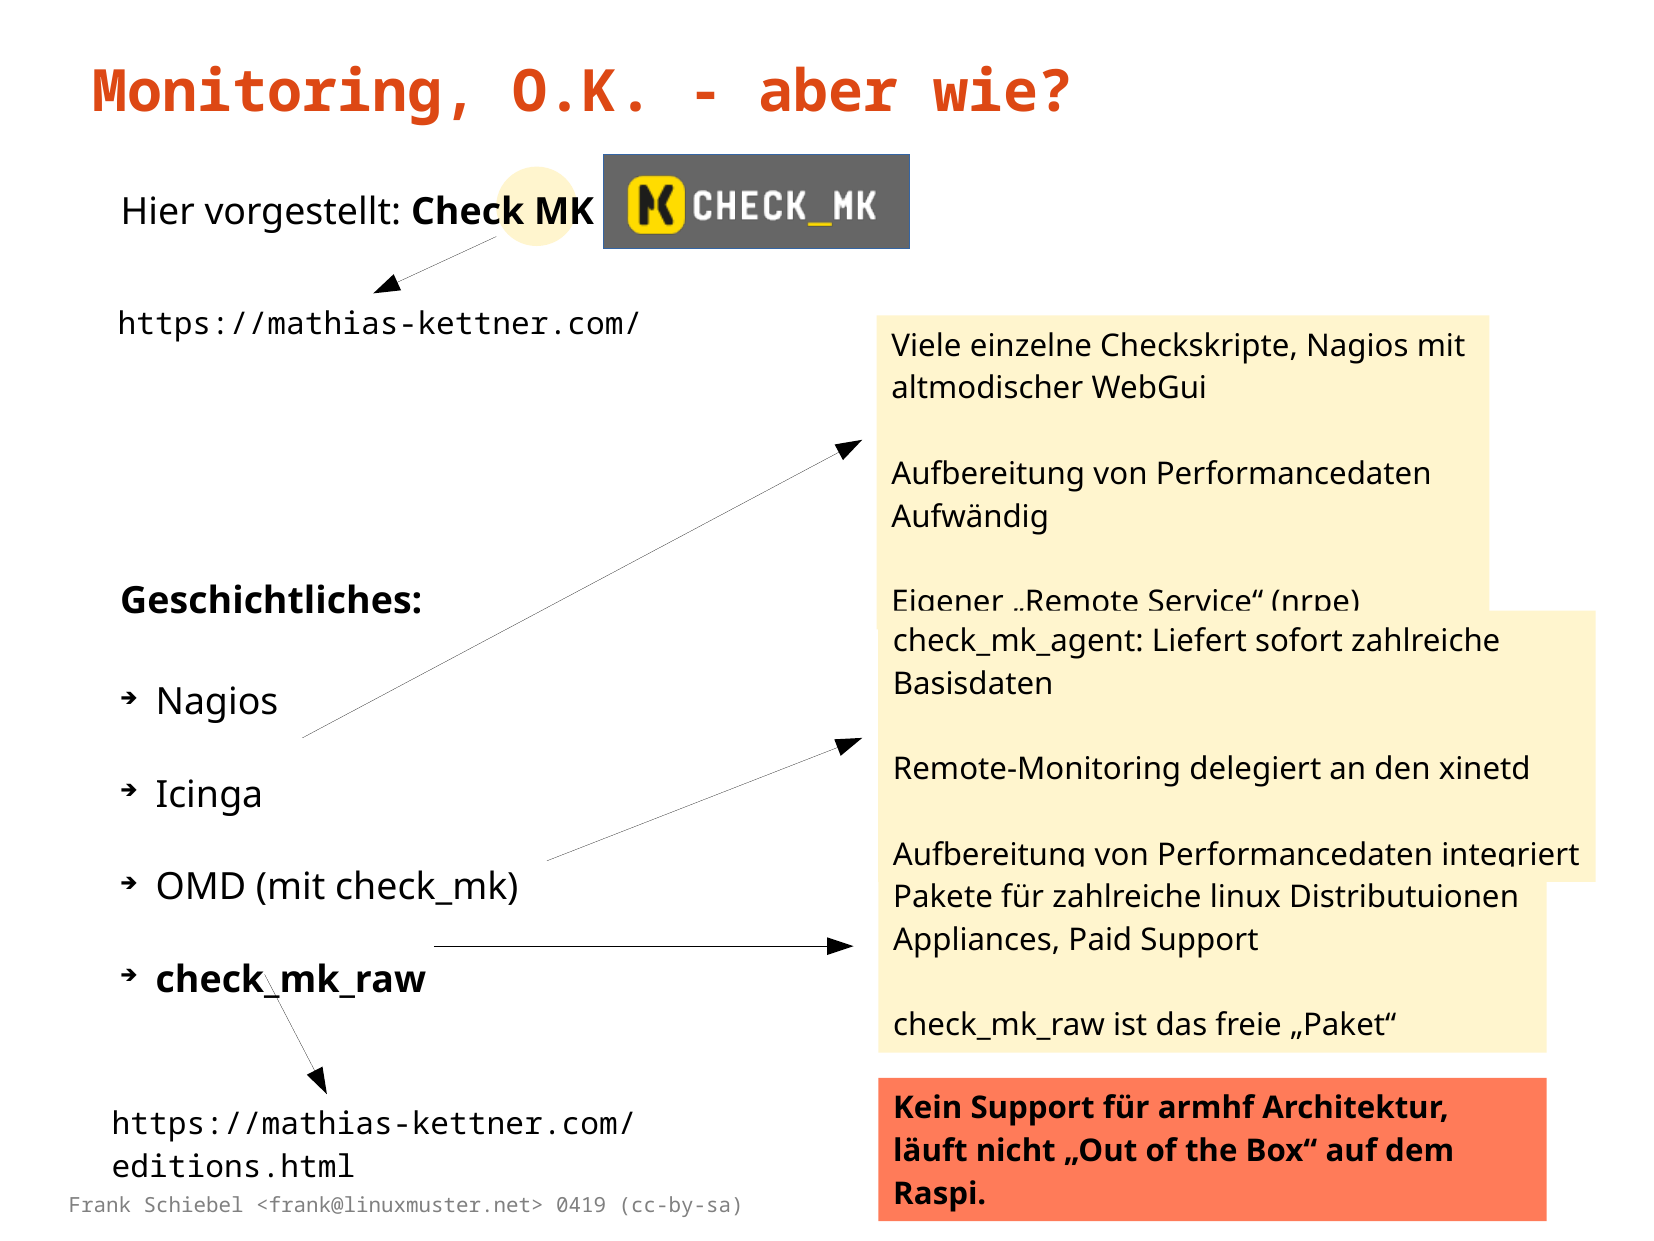

Monitoring, O.K. - aber wie?
Hier vorgestellt: Check MK
https://mathias-kettner.com/
Viele einzelne Checkskripte, Nagios mit
altmodischer WebGui
Aufbereitung von Performancedaten
Aufwändig
Eigener „Remote Service“ (nrpe)
Geschichtliches:
Nagios
Icinga
OMD (mit check_mk)
check_mk_raw
check_mk_agent: Liefert sofort zahlreiche
Basisdaten
Remote-Monitoring delegiert an den xinetd
Aufbereitung von Performancedaten integriert
Pakete für zahlreiche linux Distributuionen
Appliances, Paid Support
check_mk_raw ist das freie „Paket“
Kein Support für armhf Architektur, läuft nicht „Out of the Box“ auf dem Raspi.
https://mathias-kettner.com/editions.html